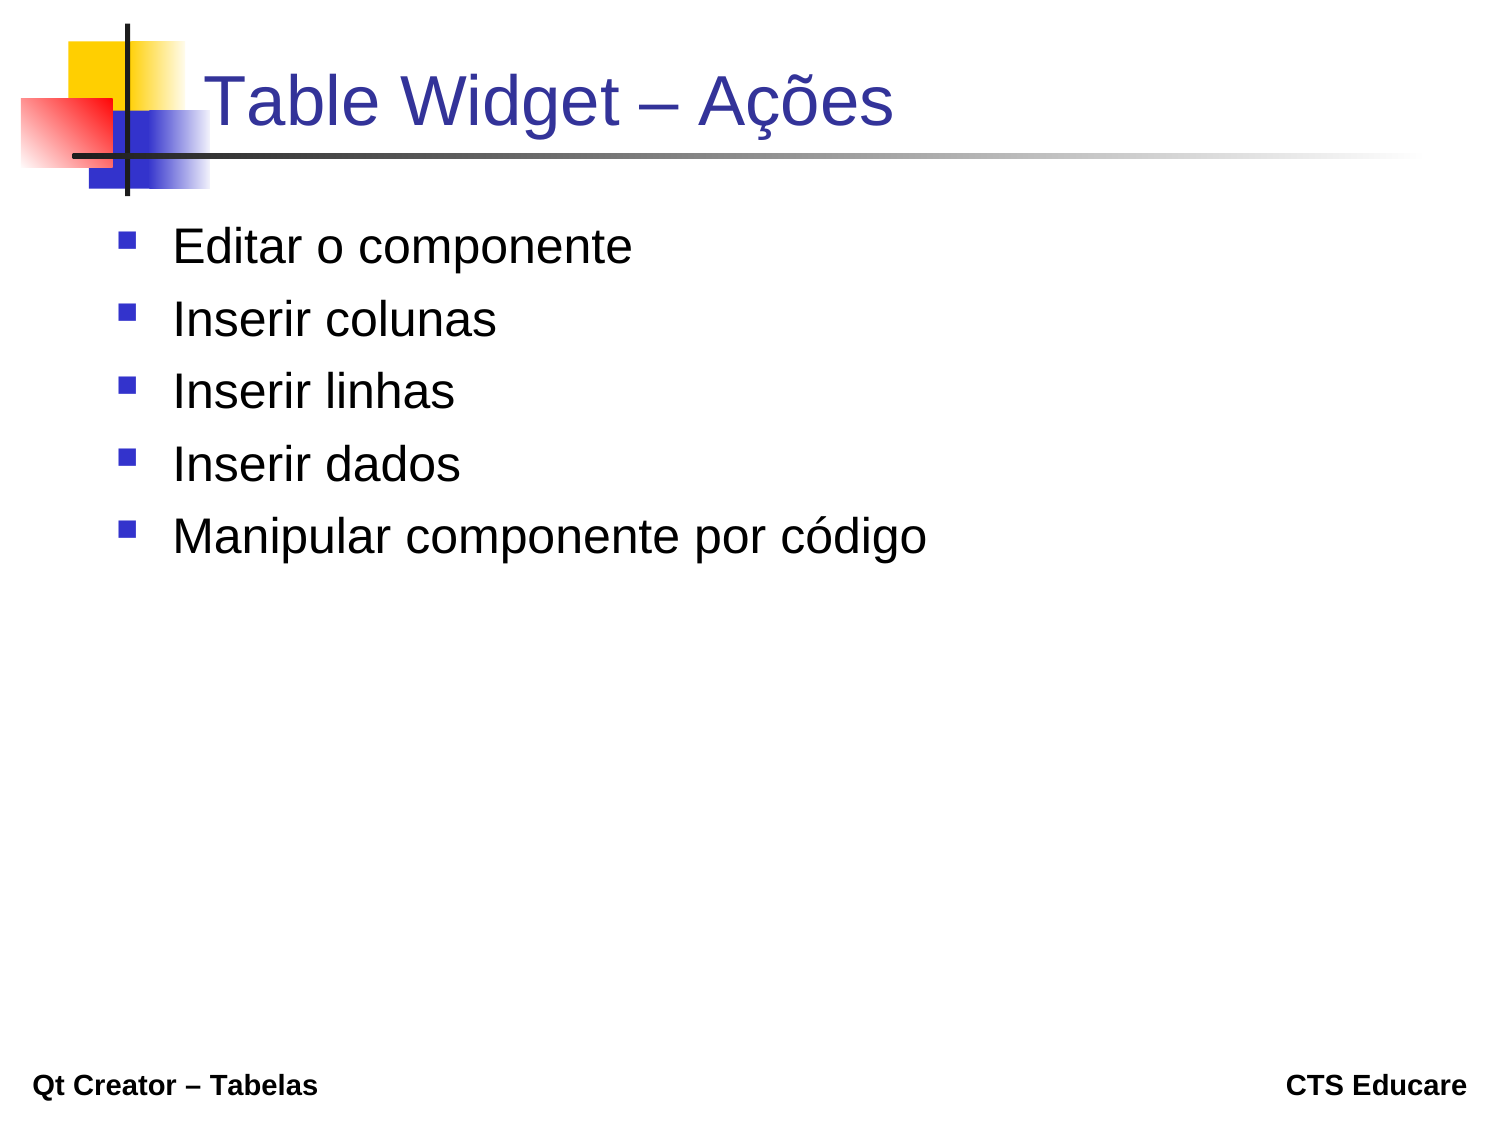

# Table Widget – Ações
Editar o componente
Inserir colunas
Inserir linhas
Inserir dados
Manipular componente por código